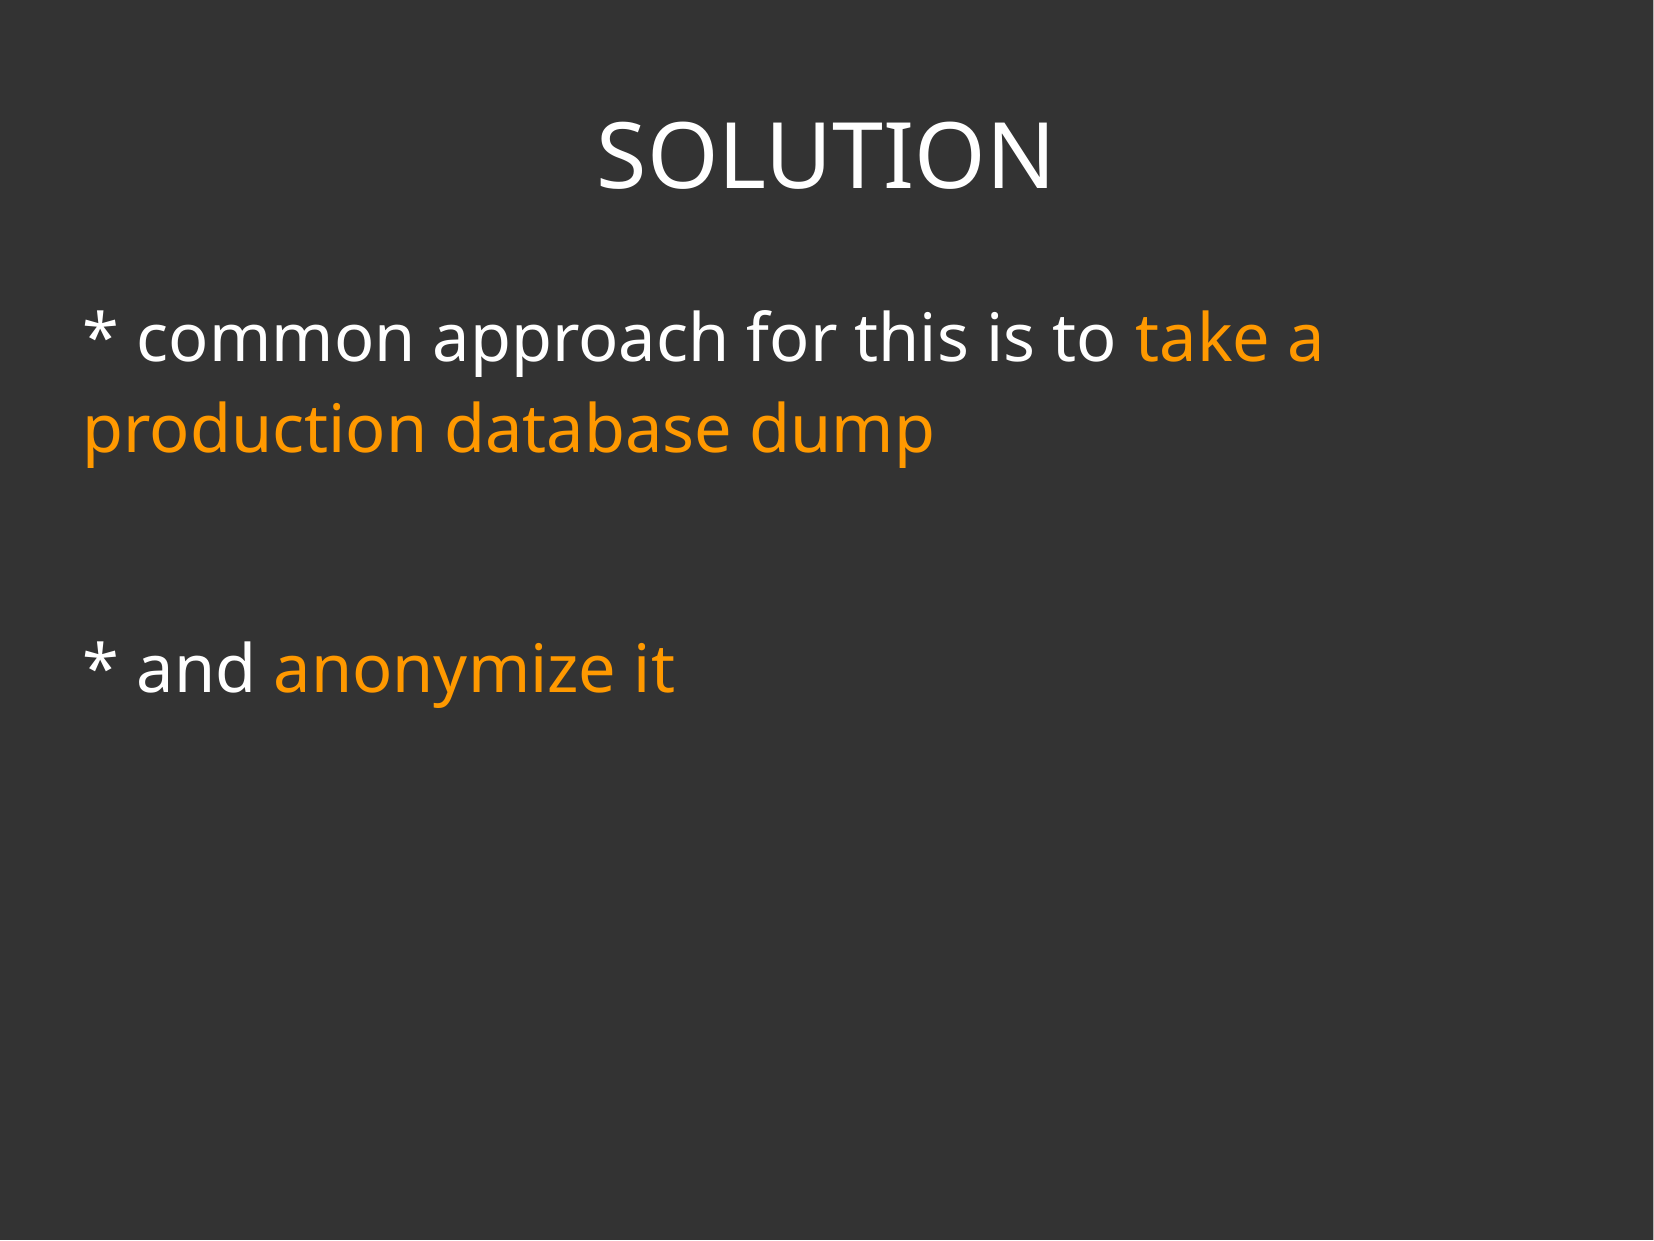

# SOLUTION
* common approach for this is to take a production database dump
* and anonymize it